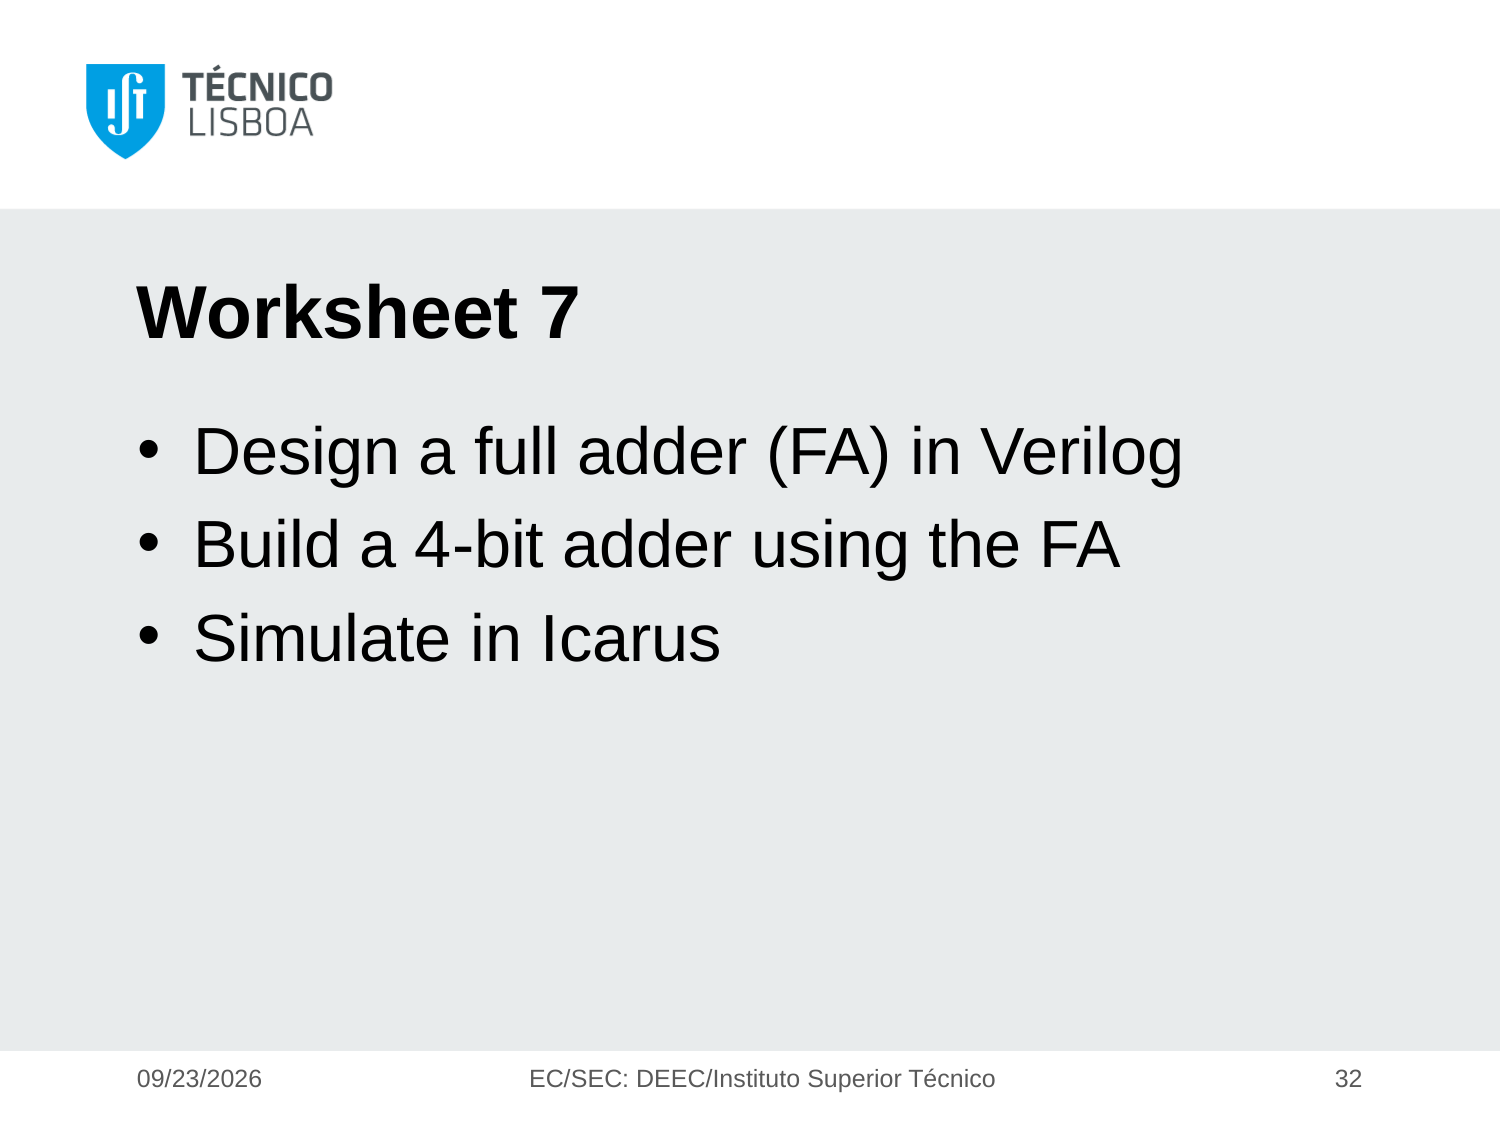

# Worksheet 7
Design a full adder (FA) in Verilog
Build a 4-bit adder using the FA
Simulate in Icarus
EC/SEC: DEEC/Instituto Superior Técnico